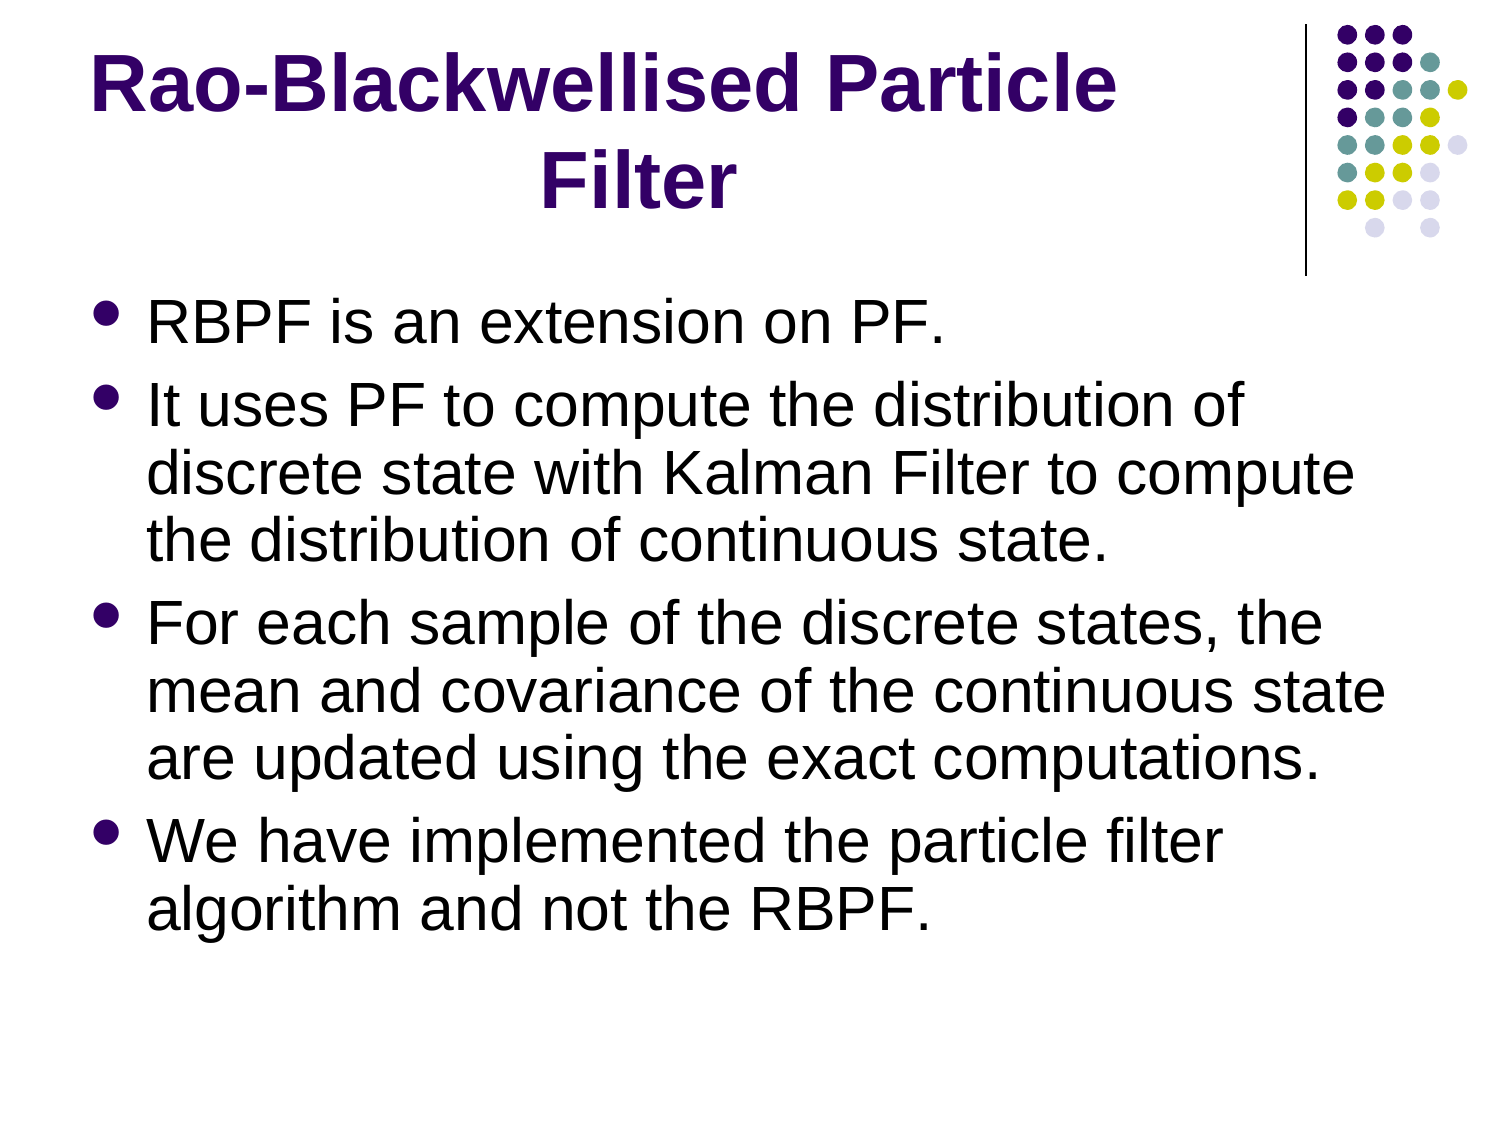

# Rao-Blackwellised Particle 				Filter
RBPF is an extension on PF.
It uses PF to compute the distribution of discrete state with Kalman Filter to compute the distribution of continuous state.
For each sample of the discrete states, the mean and covariance of the continuous state are updated using the exact computations.
We have implemented the particle filter algorithm and not the RBPF.